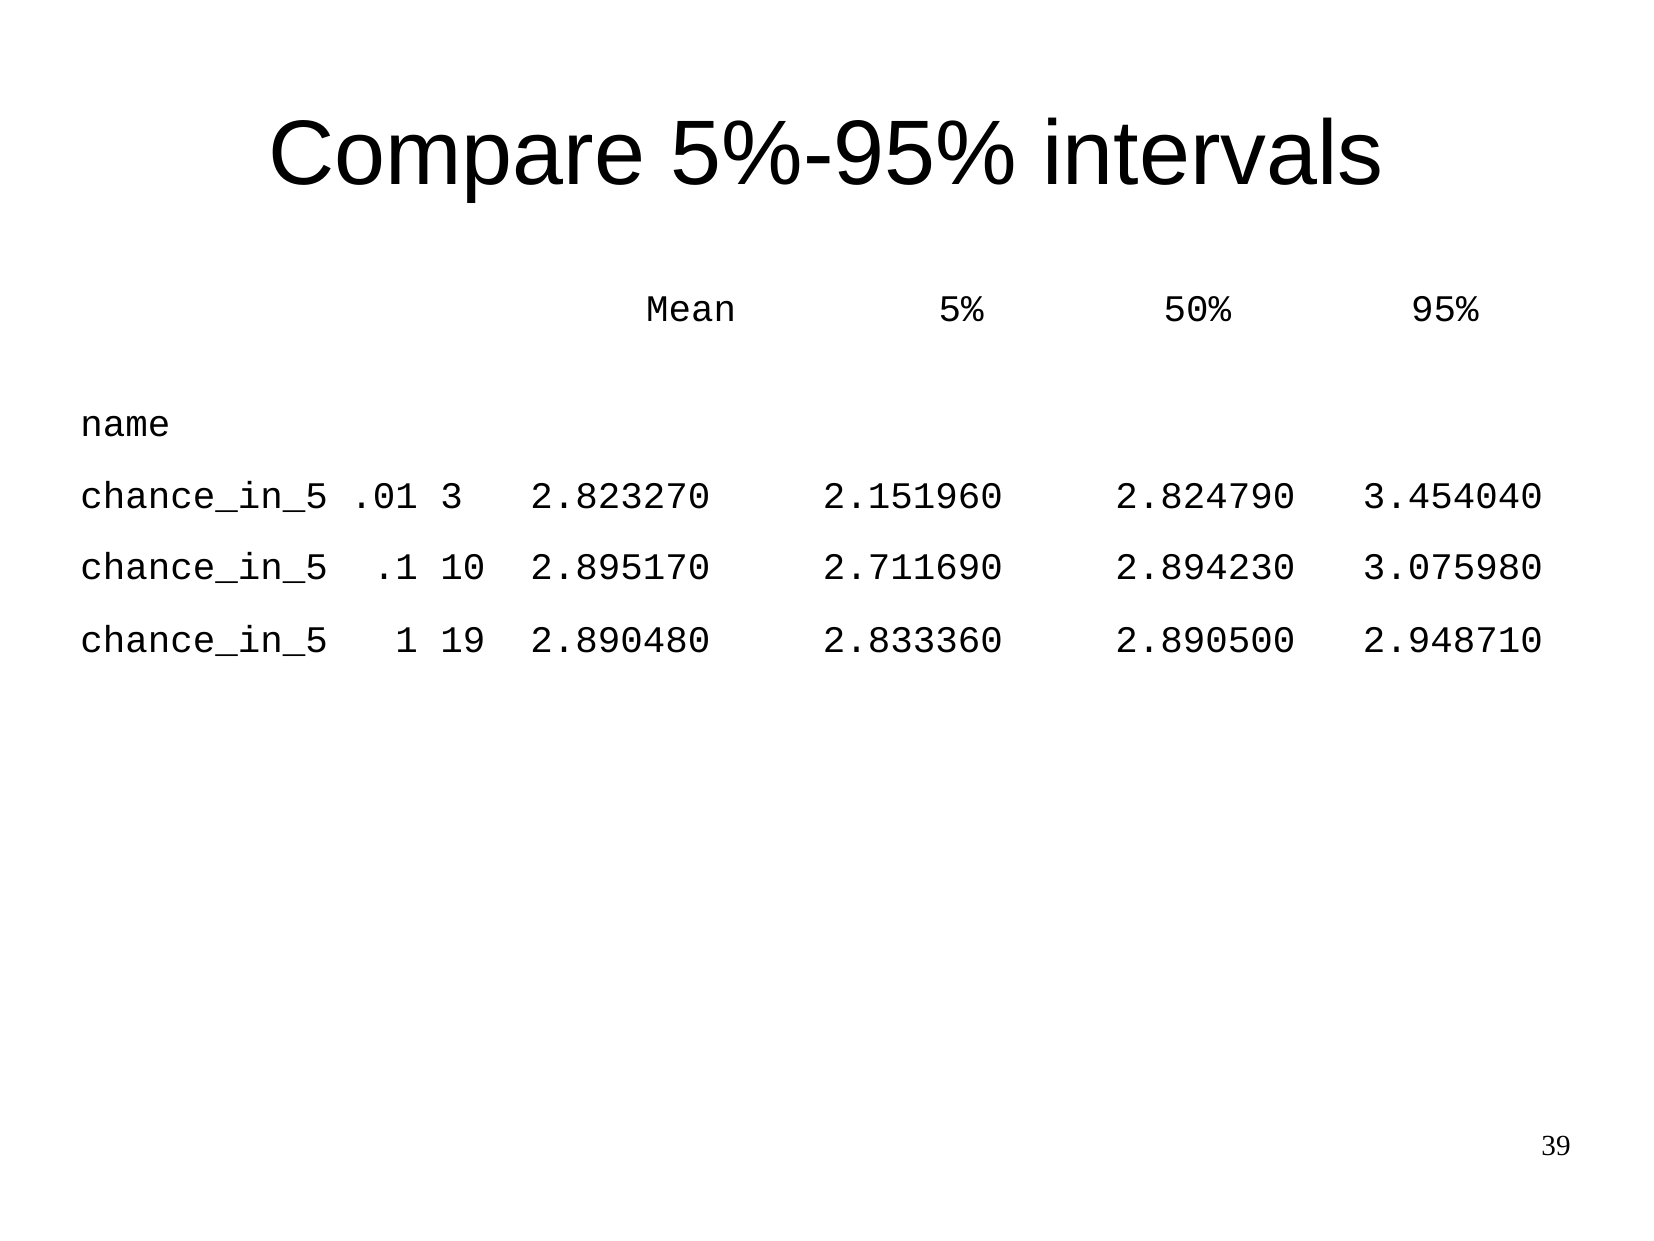

# Compare 5%-95% intervals
 Mean 5% 50% 95%
name
chance_in_5 .01 3 2.823270 2.151960 2.824790 3.454040
chance_in_5 .1 10 2.895170 2.711690 2.894230 3.075980
chance_in_5 1 19 2.890480 2.833360 2.890500 2.948710
39